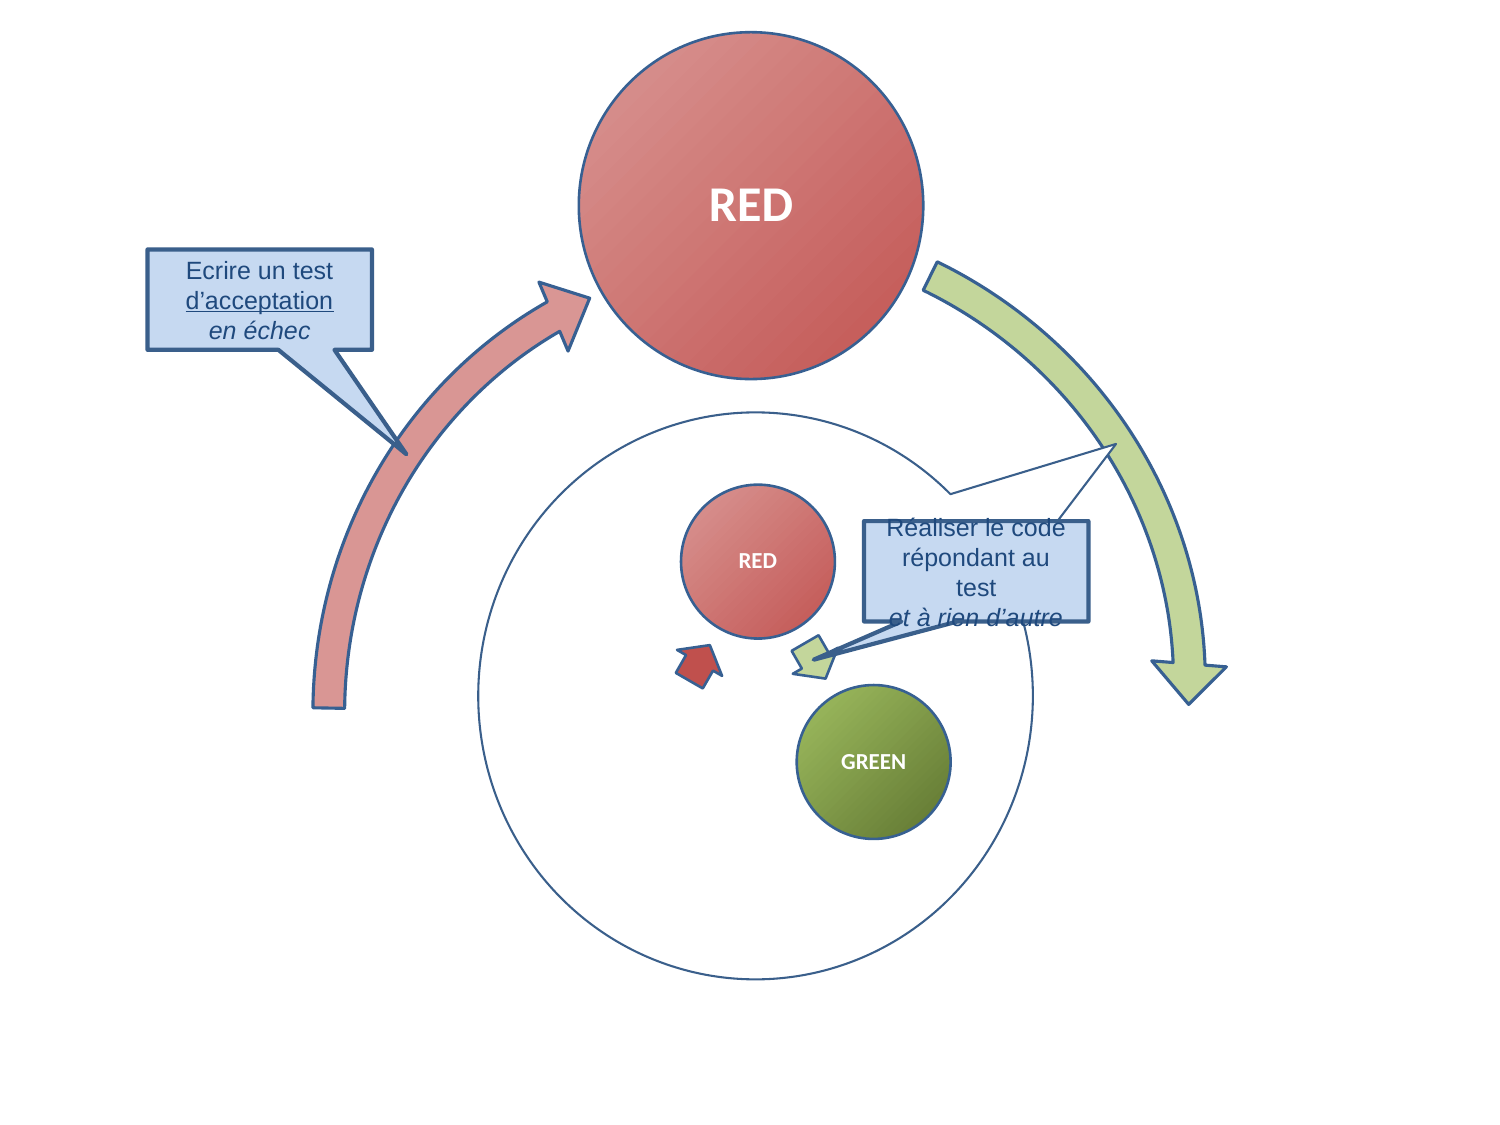

RED
Ecrire un test
d’acceptation
en échec
RED
GREEN
Réaliser le code répondant au test
et à rien d’autre